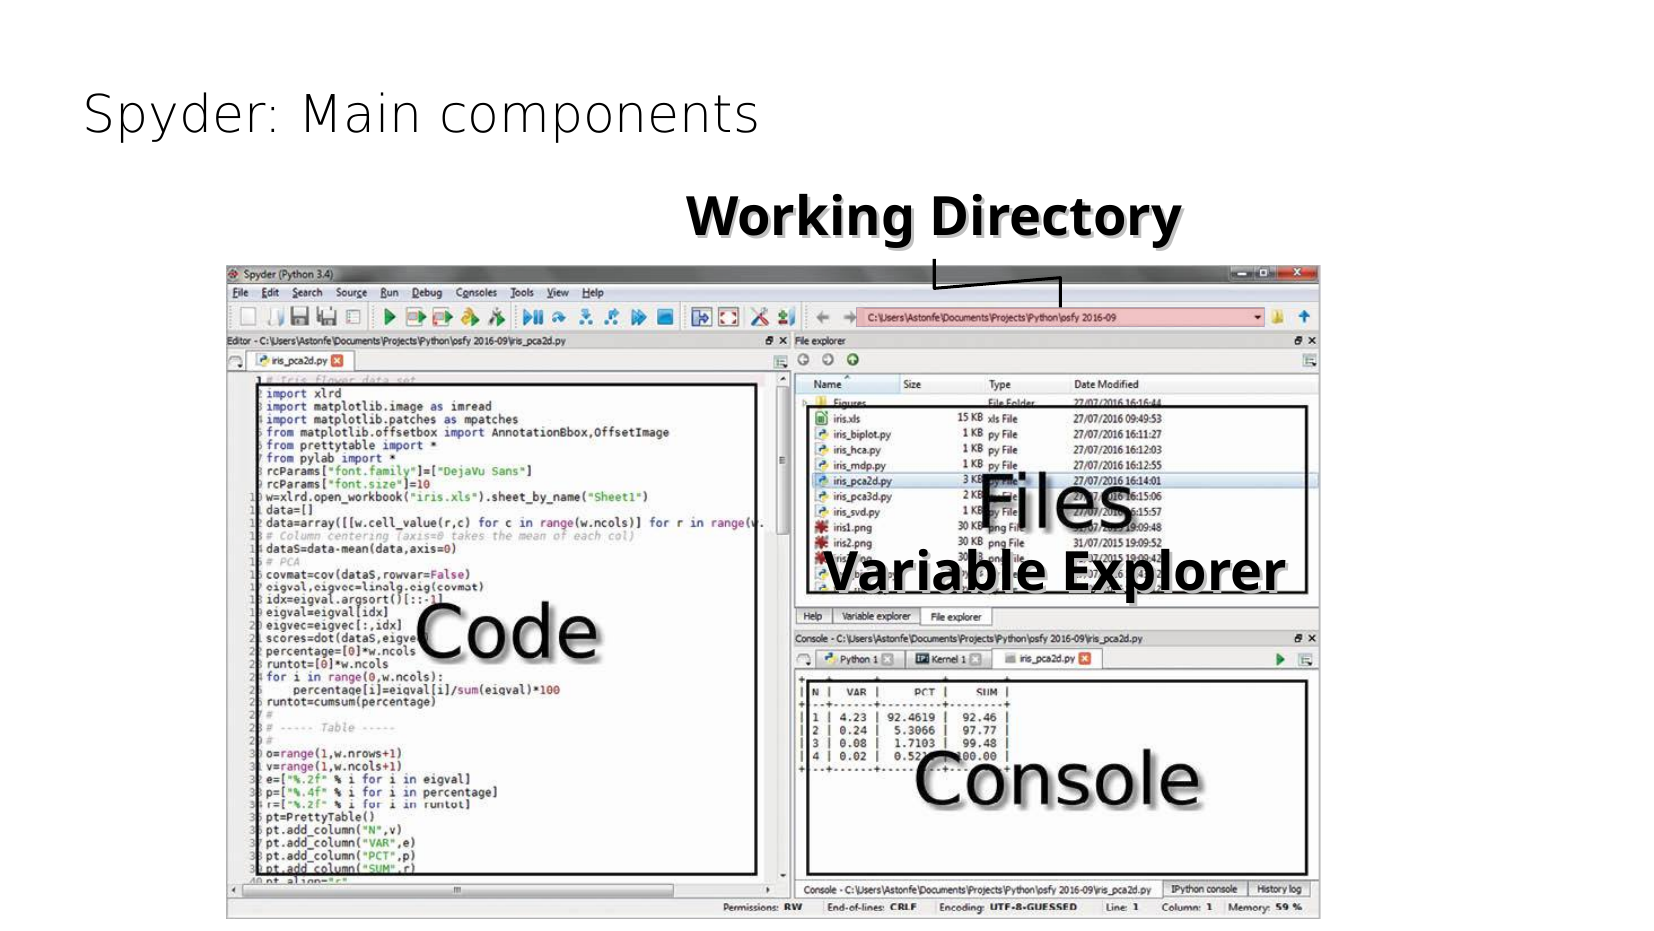

# Spyder: Main components
Working Directory
Variable Explorer